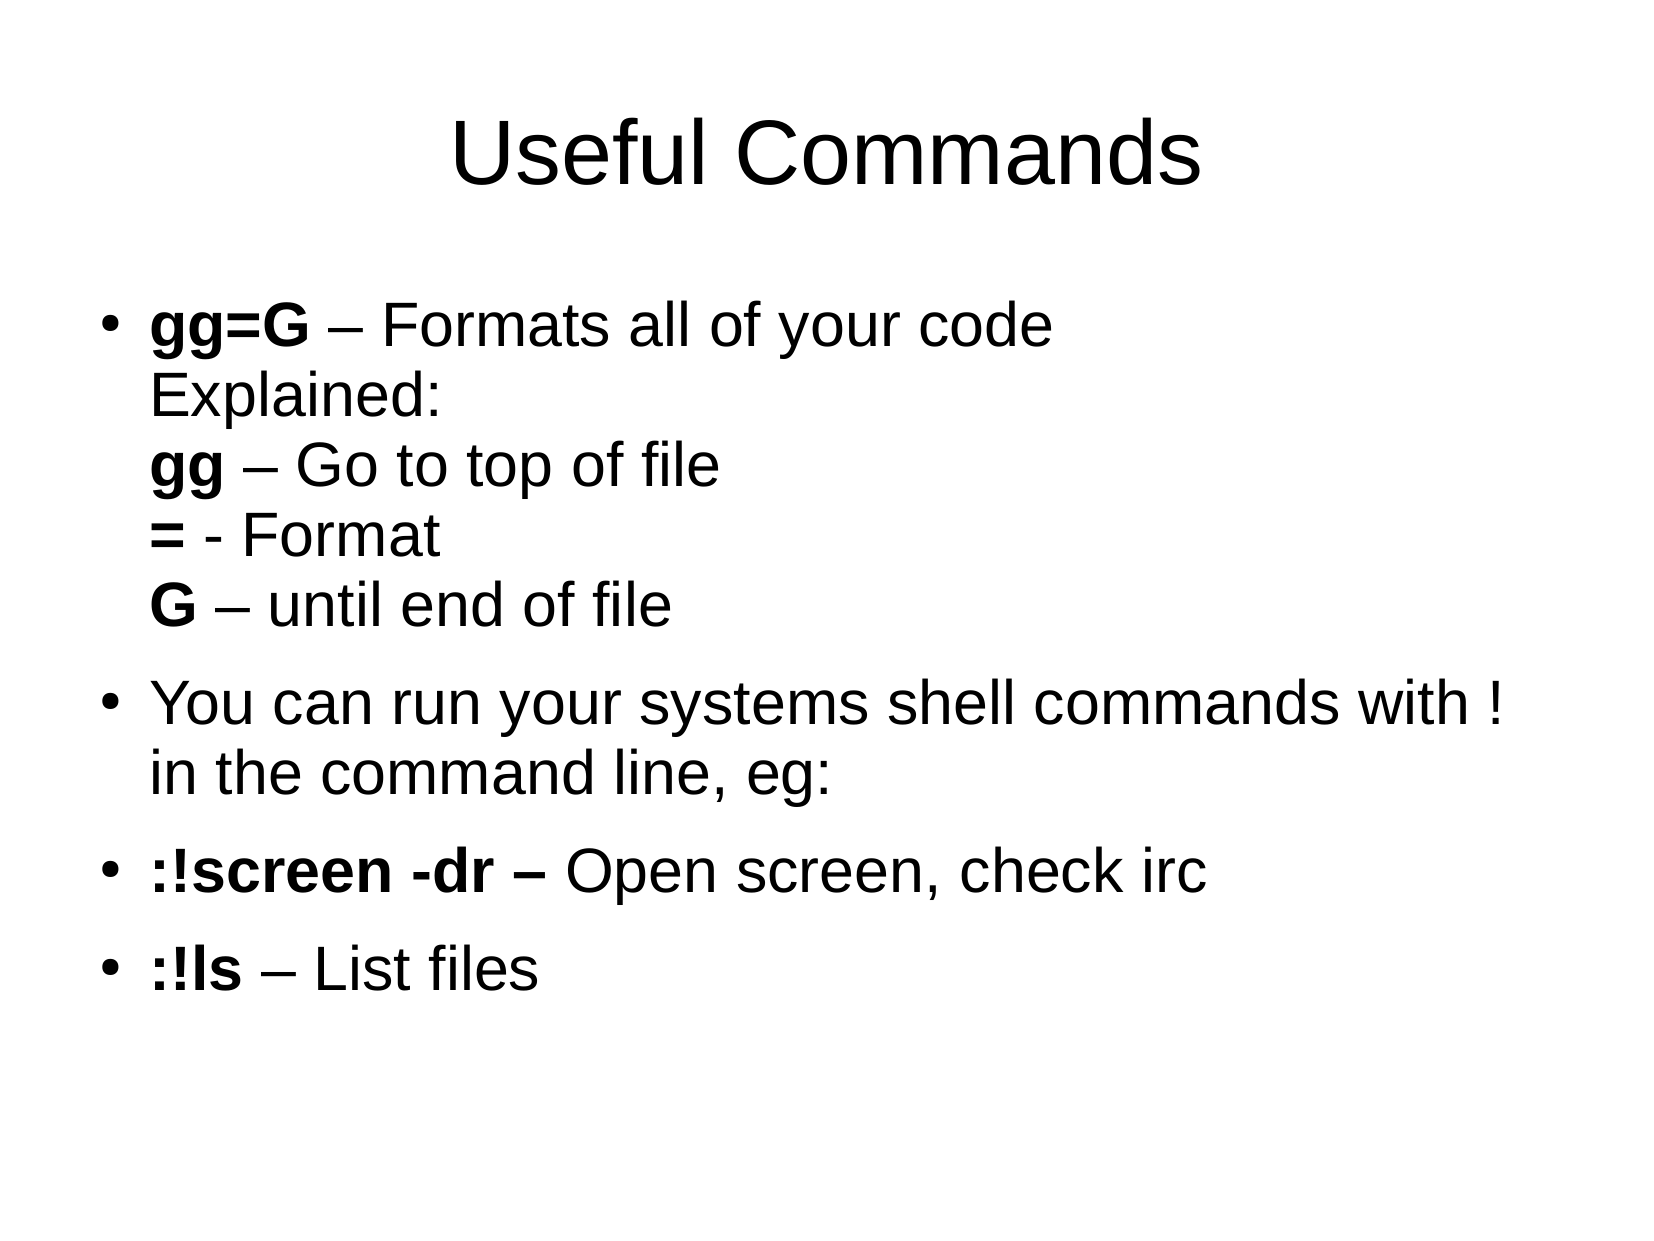

# Useful Commands
gg=G – Formats all of your code
Explained:
gg – Go to top of file
= - Format
G – until end of file
You can run your systems shell commands with ! in the command line, eg:
:!screen -dr – Open screen, check irc
:!ls – List files